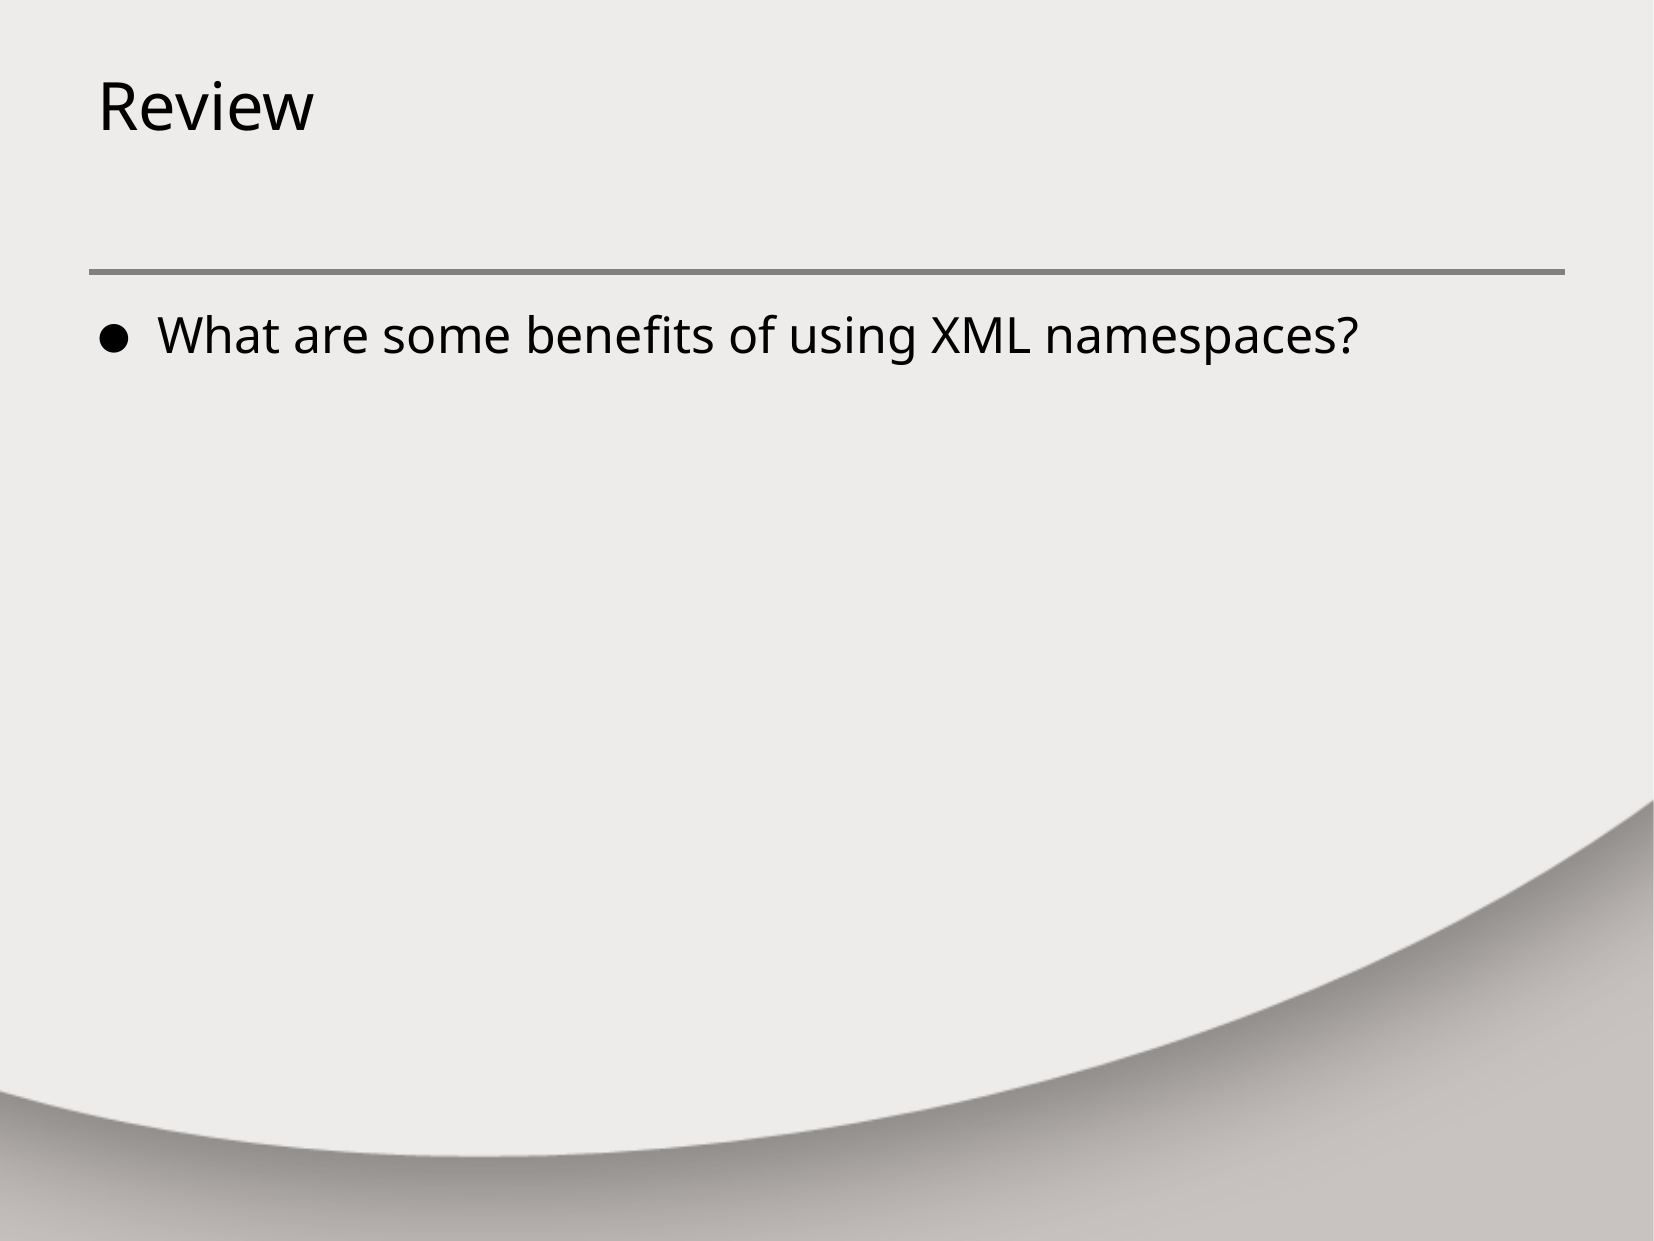

# Review
What are some benefits of using XML namespaces?